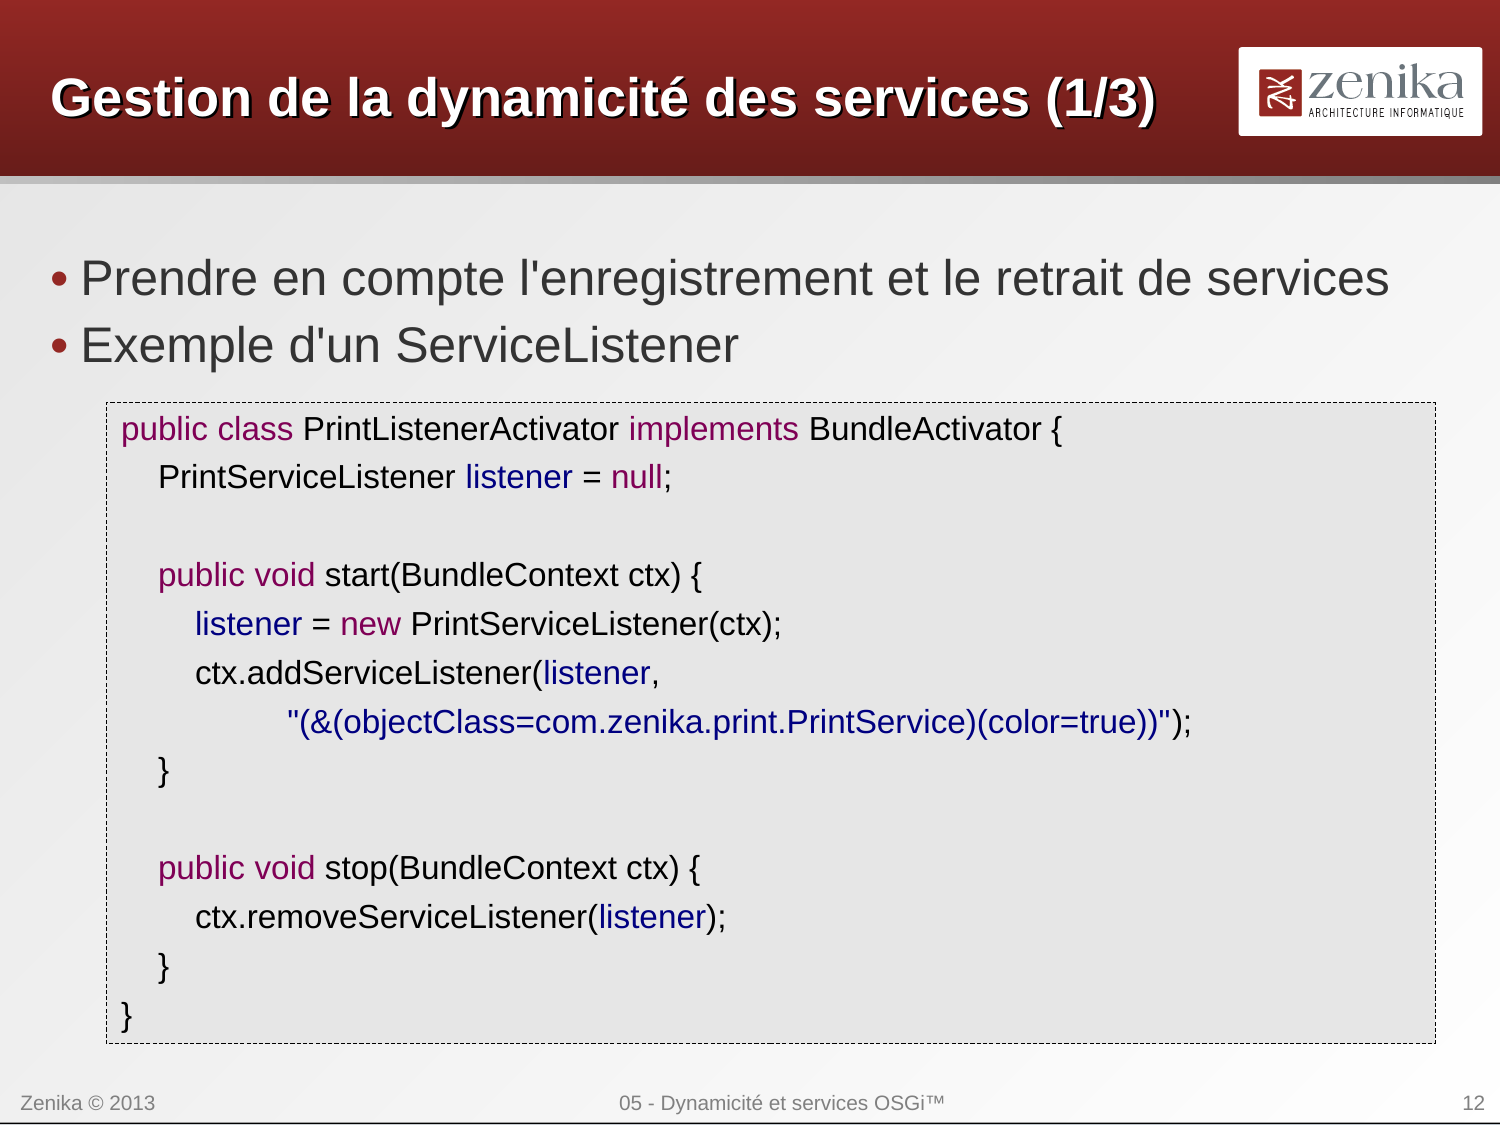

# Gestion de la dynamicité des services (1/3)
Prendre en compte l'enregistrement et le retrait de services
Exemple d'un ServiceListener
public class PrintListenerActivator implements BundleActivator {
 PrintServiceListener listener = null;
 public void start(BundleContext ctx) {
 listener = new PrintServiceListener(ctx);
 ctx.addServiceListener(listener,
 "(&(objectClass=com.zenika.print.PrintService)(color=true))");
 }
 public void stop(BundleContext ctx) {
 ctx.removeServiceListener(listener);
 }
}